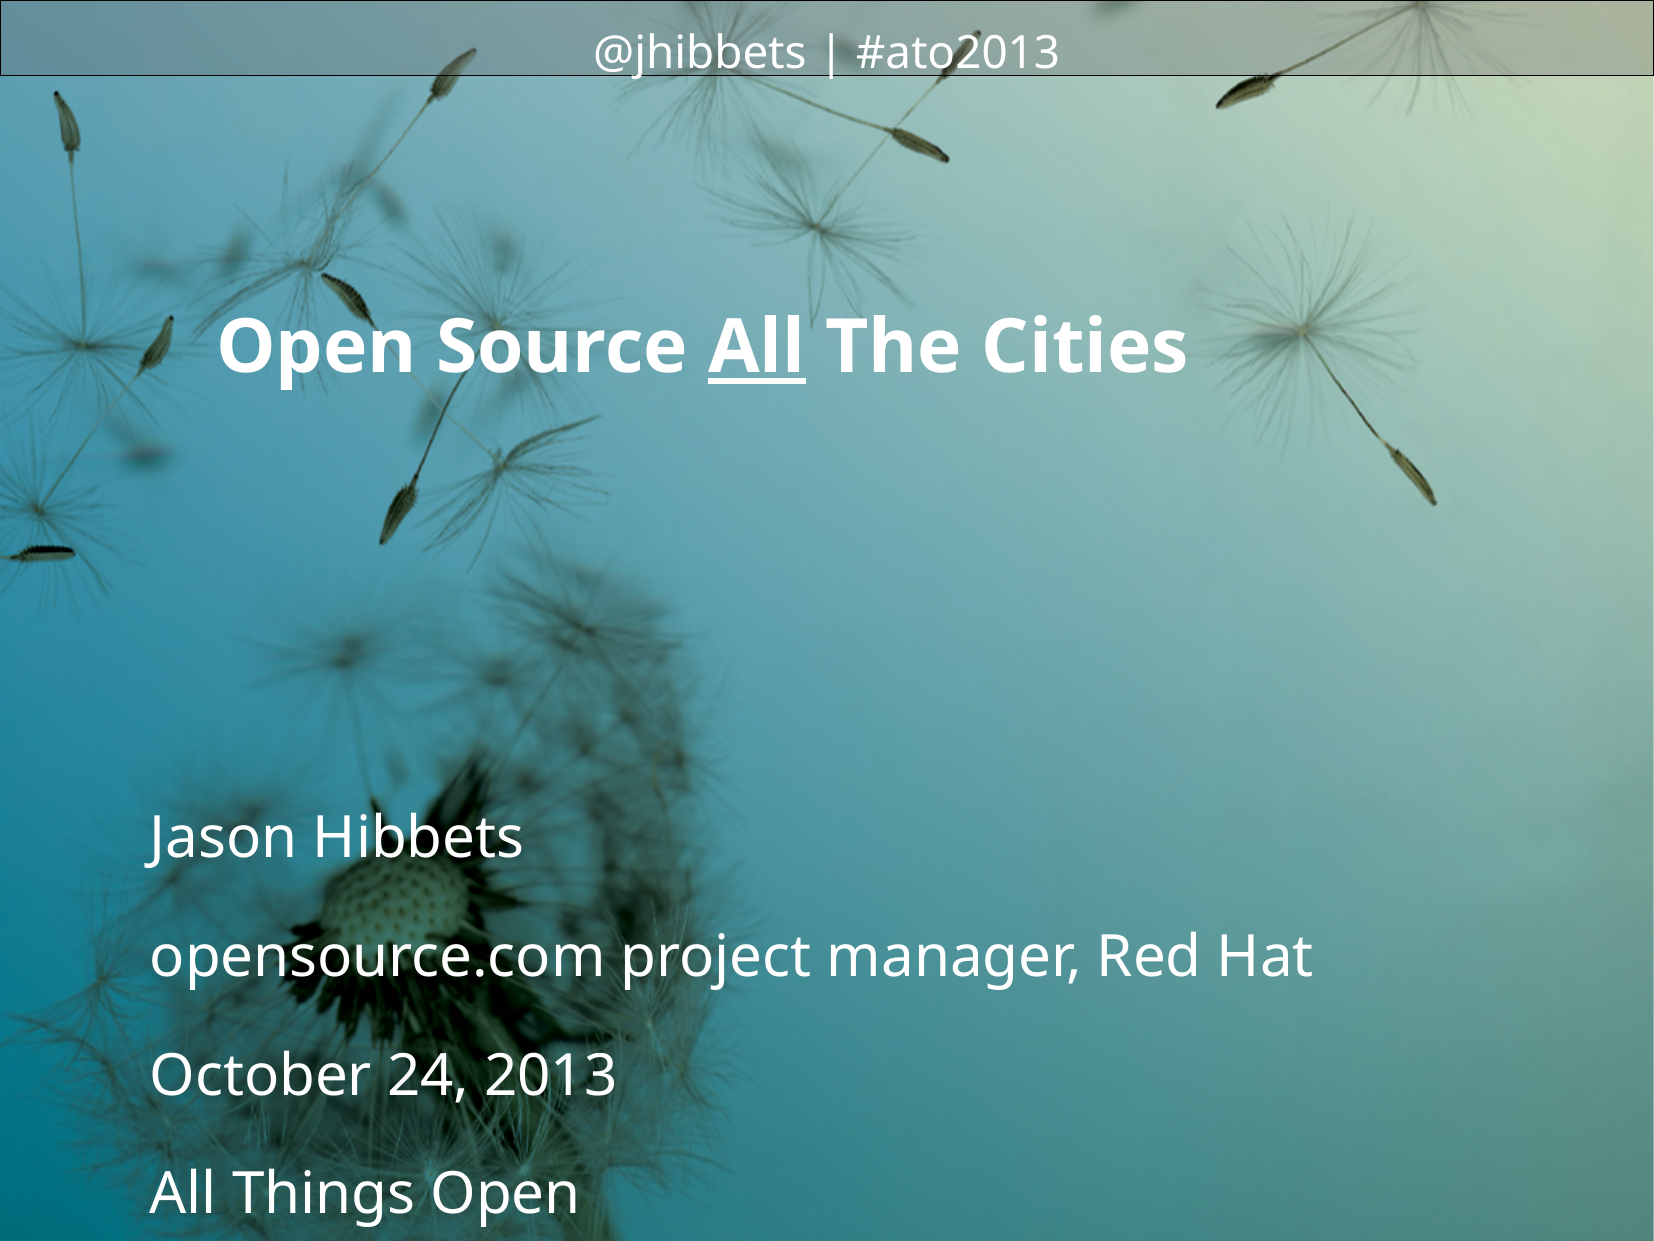

Open Source All The Cities
Jason Hibbets
opensource.com project manager, Red Hat
October 24, 2013
All Things Open